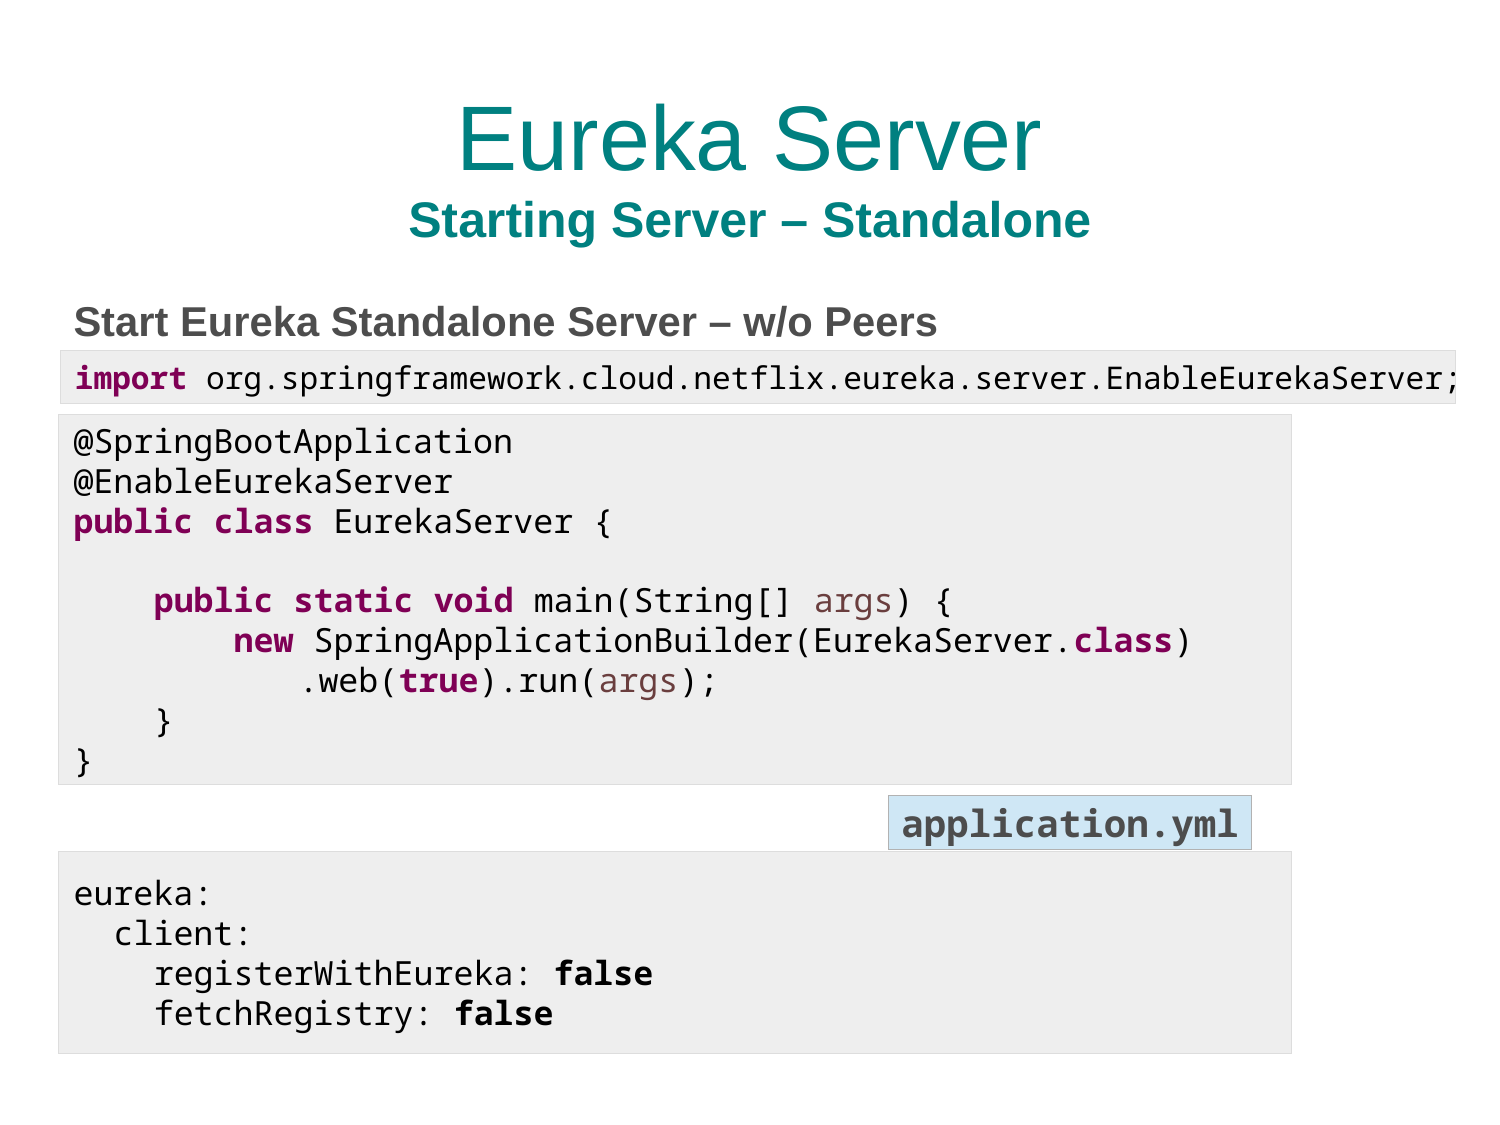

# Eureka Server
Starting Server – Standalone
Start Eureka Standalone Server – w/o Peers
import org.springframework.cloud.netflix.eureka.server.EnableEurekaServer;
@SpringBootApplication
@EnableEurekaServer
public class EurekaServer {
 public static void main(String[] args) {
 new SpringApplicationBuilder(EurekaServer.class)
			.web(true).run(args);
 }
}
application.yml
eureka:
 client:
 registerWithEureka: false
 fetchRegistry: false